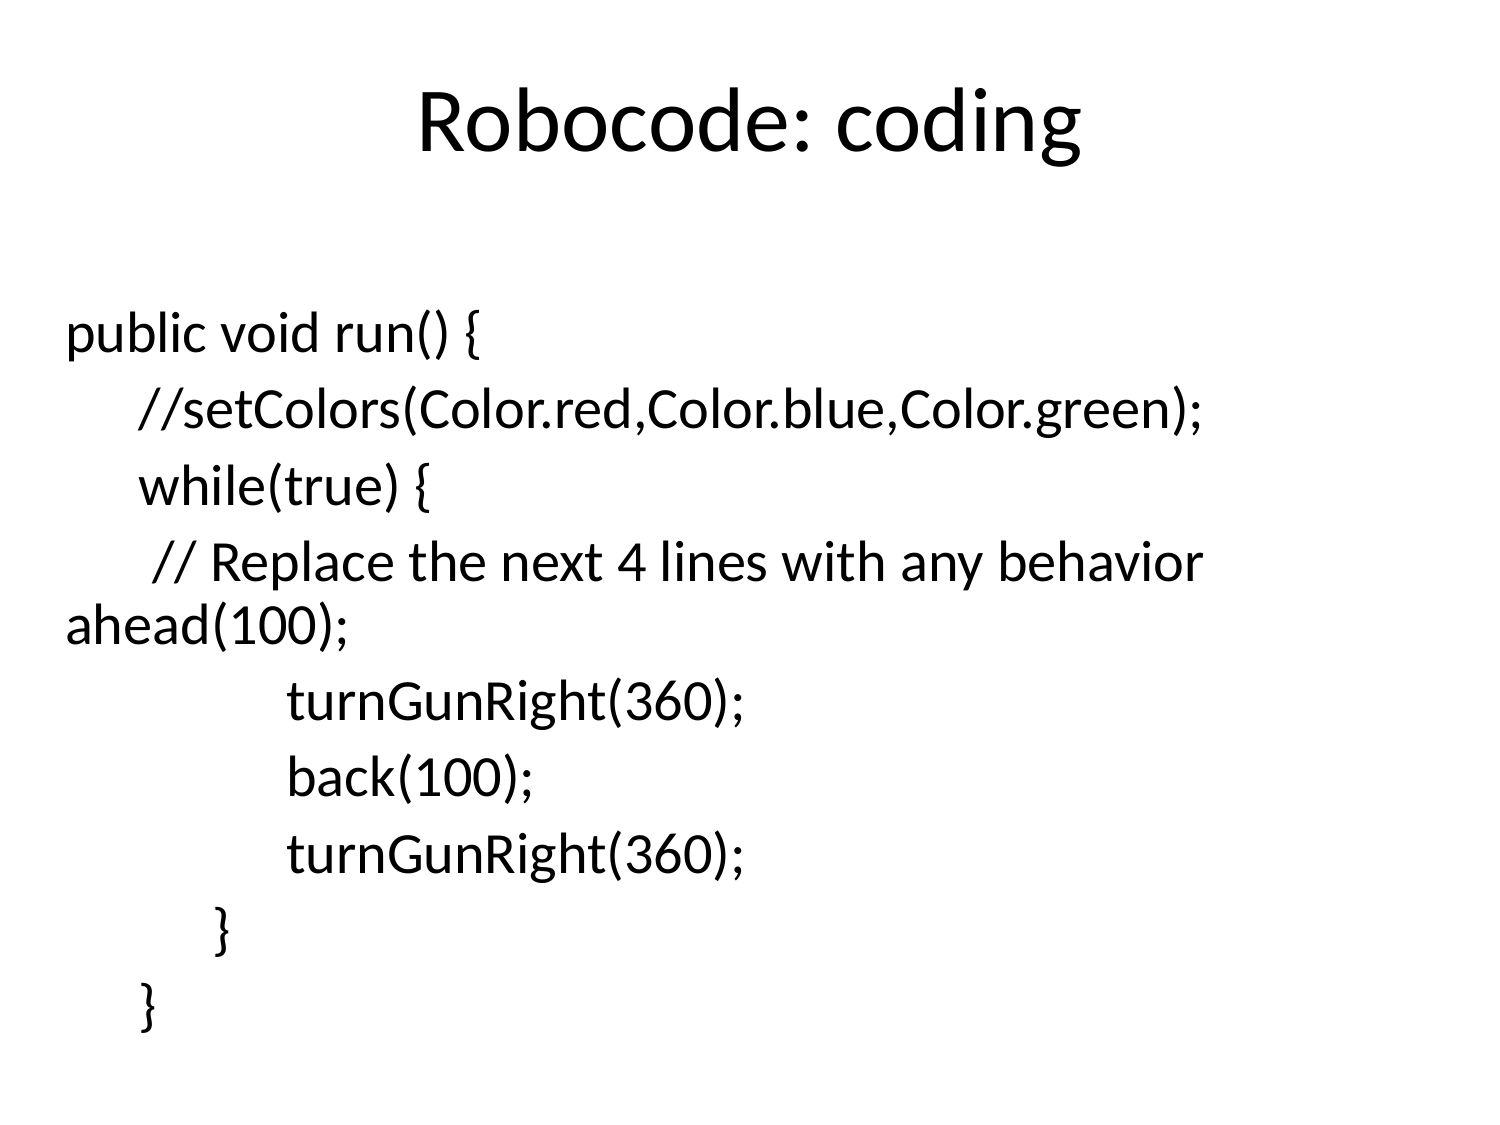

# Robocode: coding
public void run() {
	//setColors(Color.red,Color.blue,Color.green);
	while(true) {
	 // Replace the next 4 lines with any behavior			ahead(100);
			turnGunRight(360);
			back(100);
			turnGunRight(360);
		}
	}